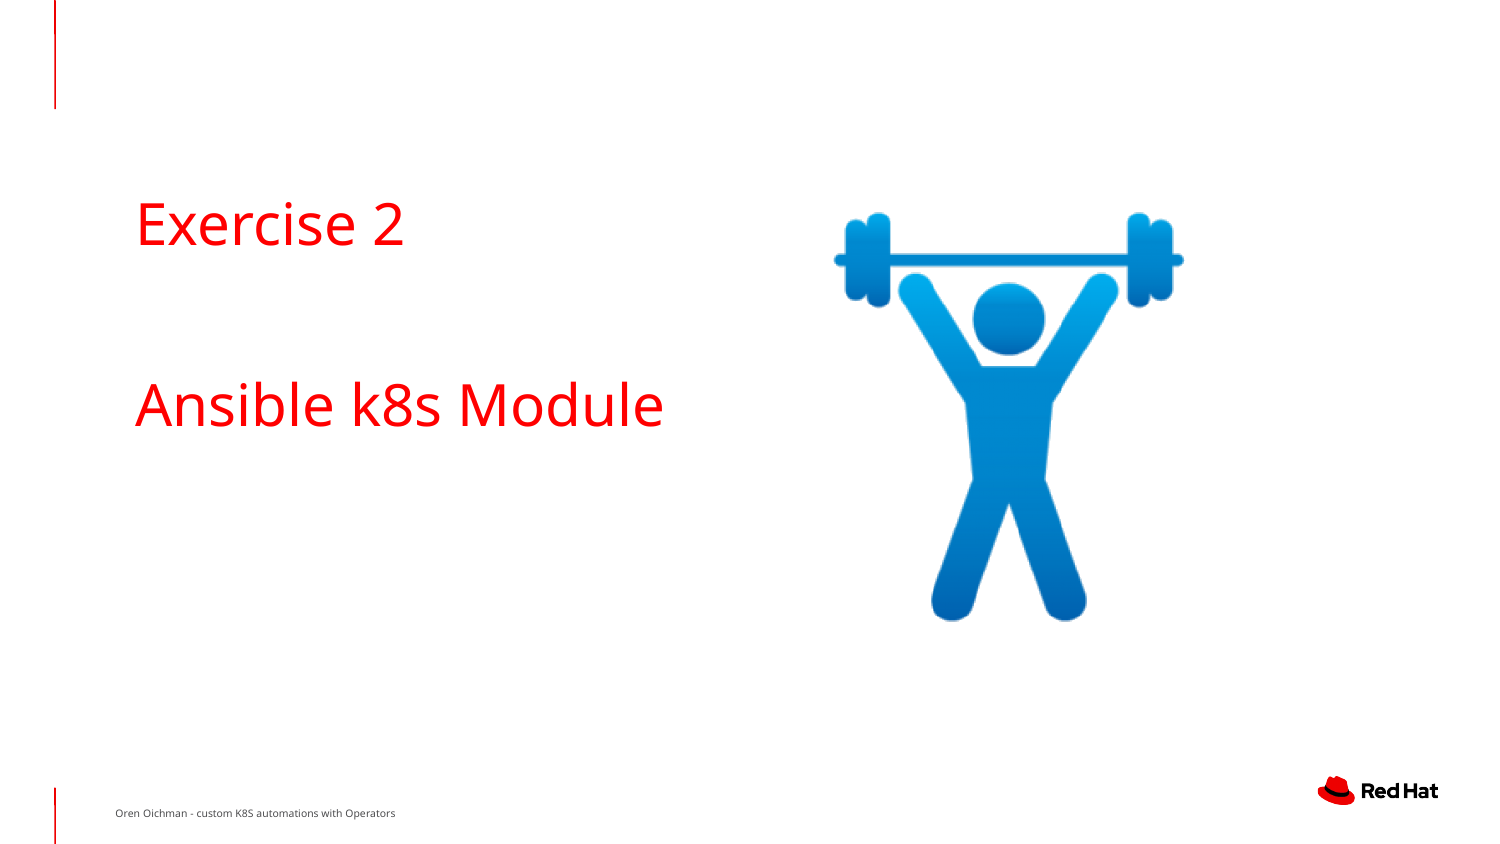

Exercise 2
Ansible k8s Module
# Oren Oichman - custom K8S automations with Operators